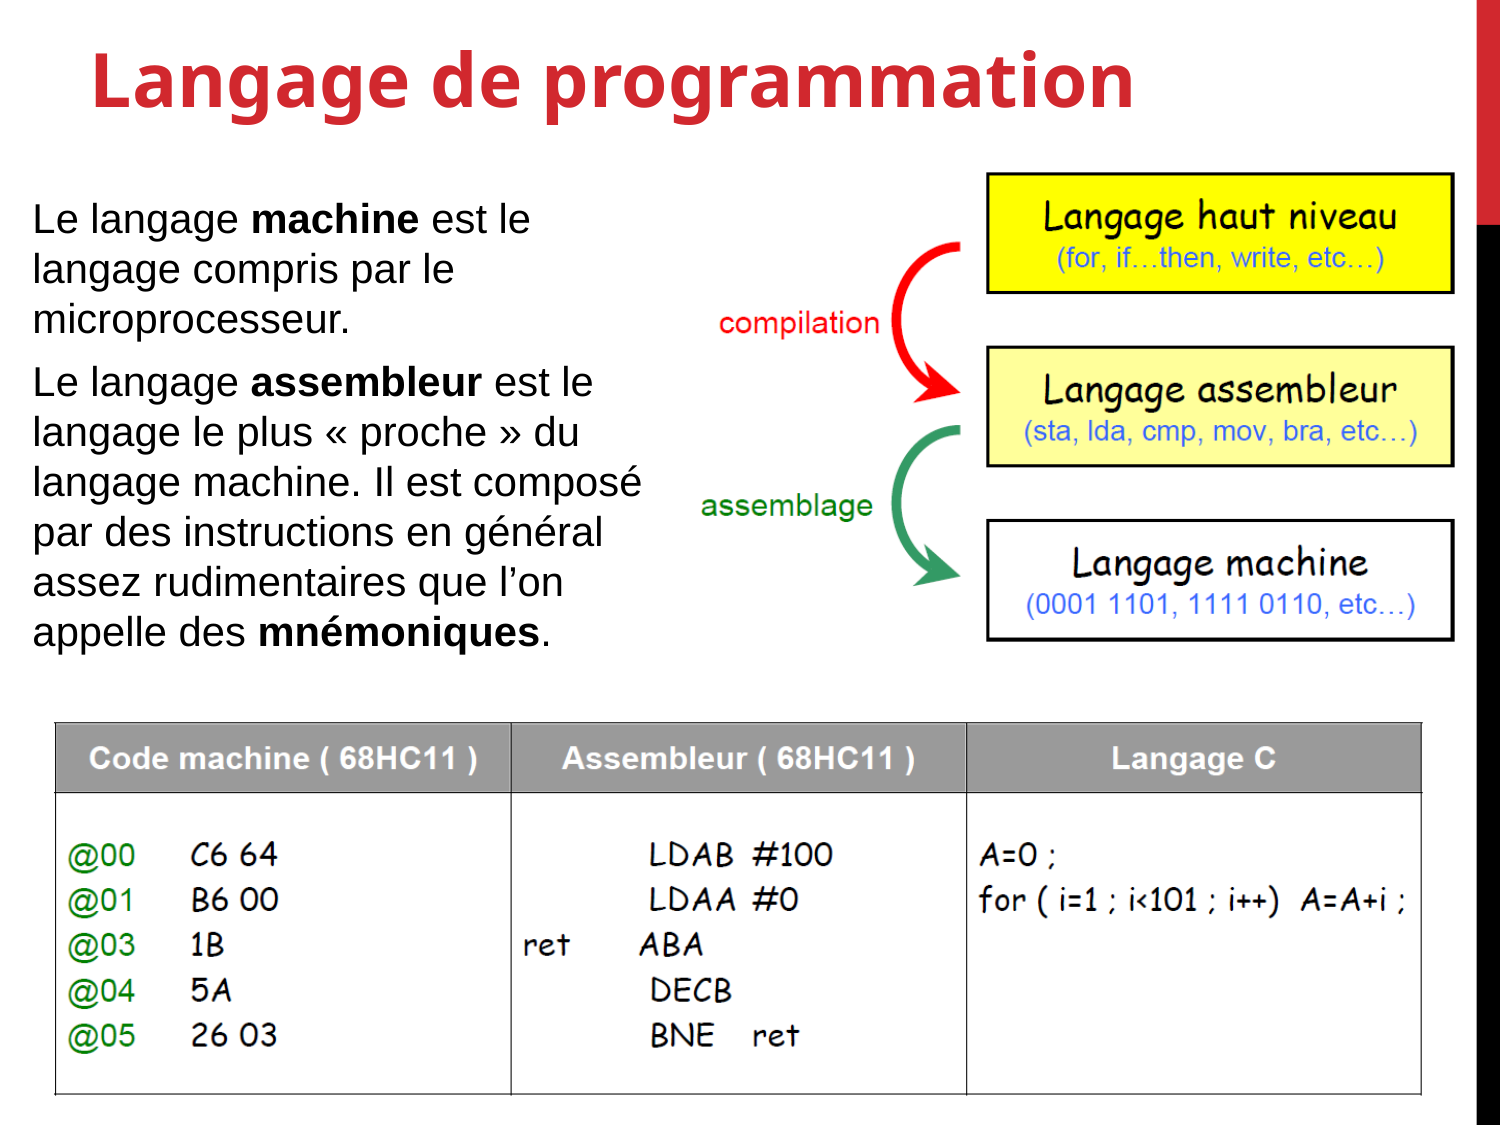

# Langage de programmation
Le langage machine est le langage compris par le microprocesseur.
Le langage assembleur est le langage le plus « proche » du langage machine. Il est composé par des instructions en général assez rudimentaires que l’on appelle des mnémoniques.